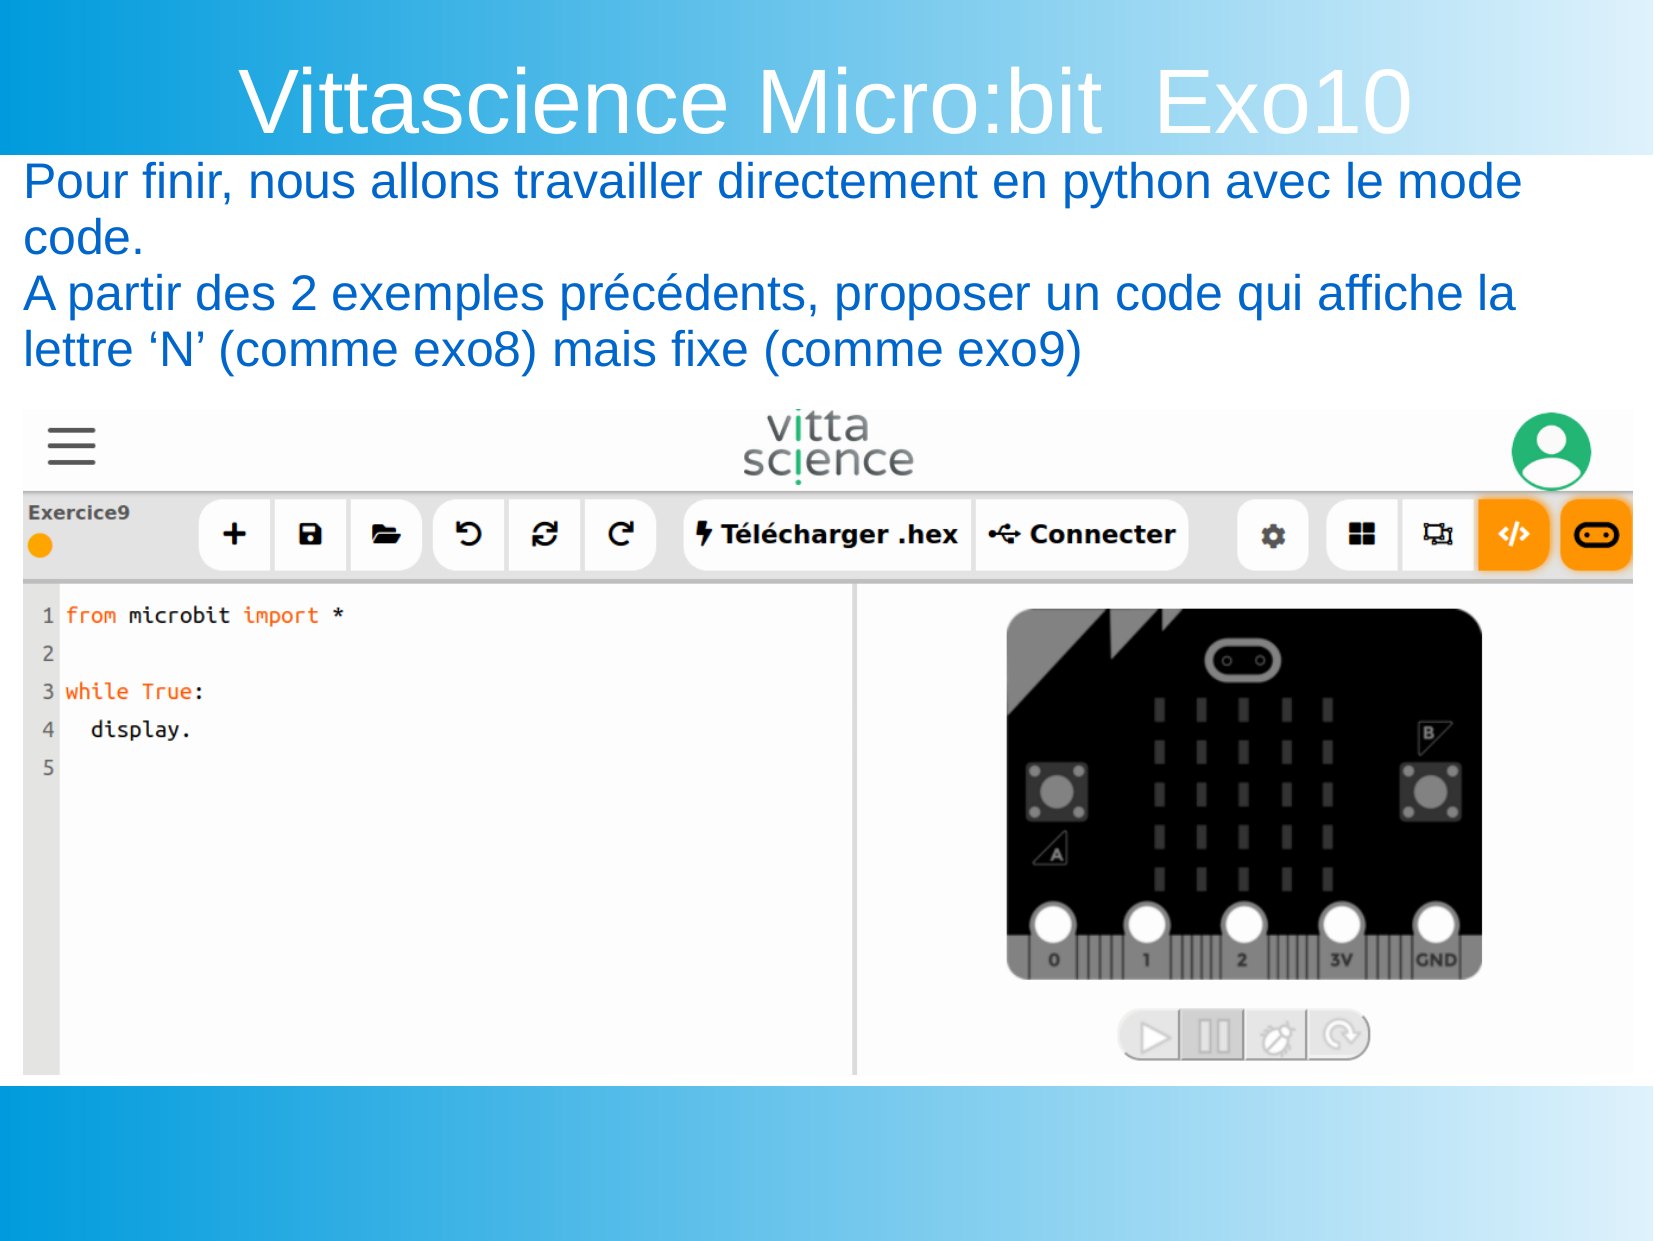

# Vittascience Micro:bit Exo10
Pour finir, nous allons travailler directement en python avec le mode code.
A partir des 2 exemples précédents, proposer un code qui affiche la lettre ‘N’ (comme exo8) mais fixe (comme exo9)